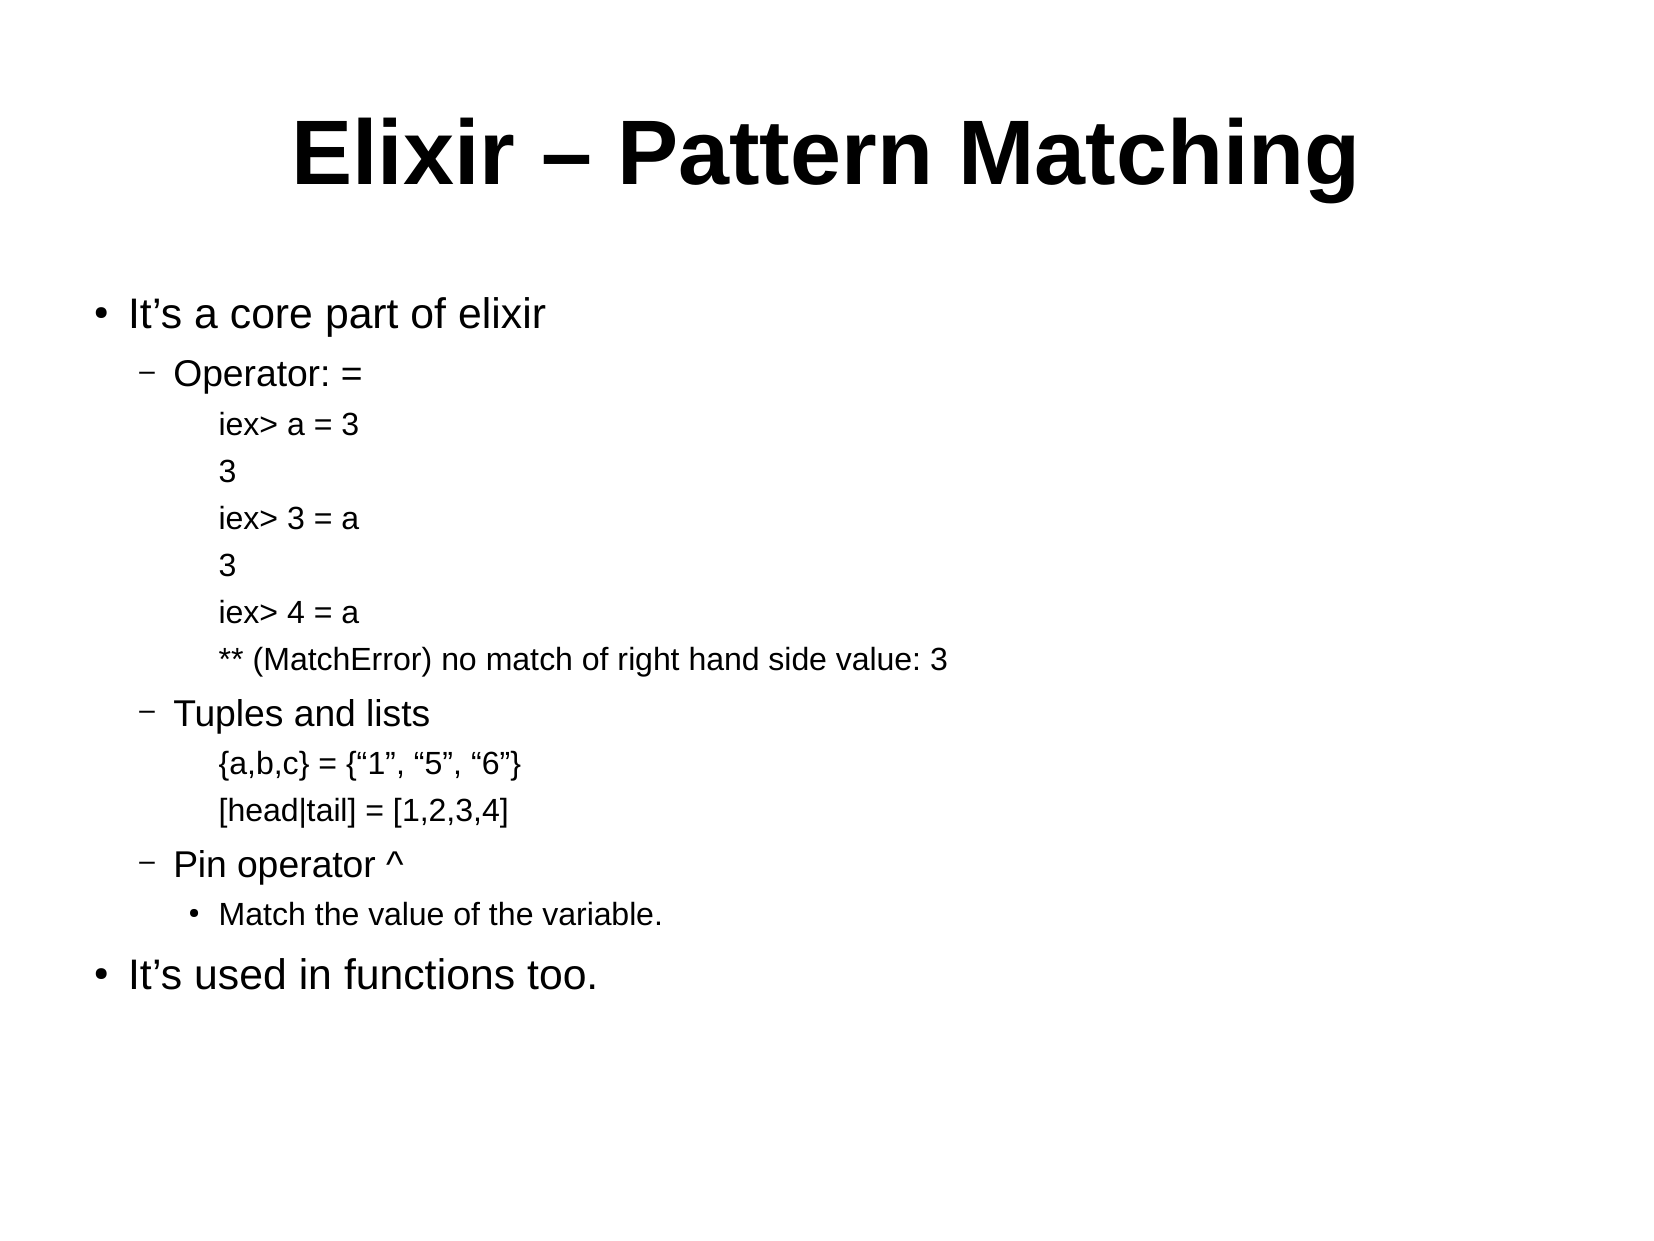

# Elixir – Pattern Matching
It’s a core part of elixir
Operator: =
iex> a = 3
3
iex> 3 = a
3
iex> 4 = a
** (MatchError) no match of right hand side value: 3
Tuples and lists
{a,b,c} = {“1”, “5”, “6”}
[head|tail] = [1,2,3,4]
Pin operator ^
Match the value of the variable.
It’s used in functions too.